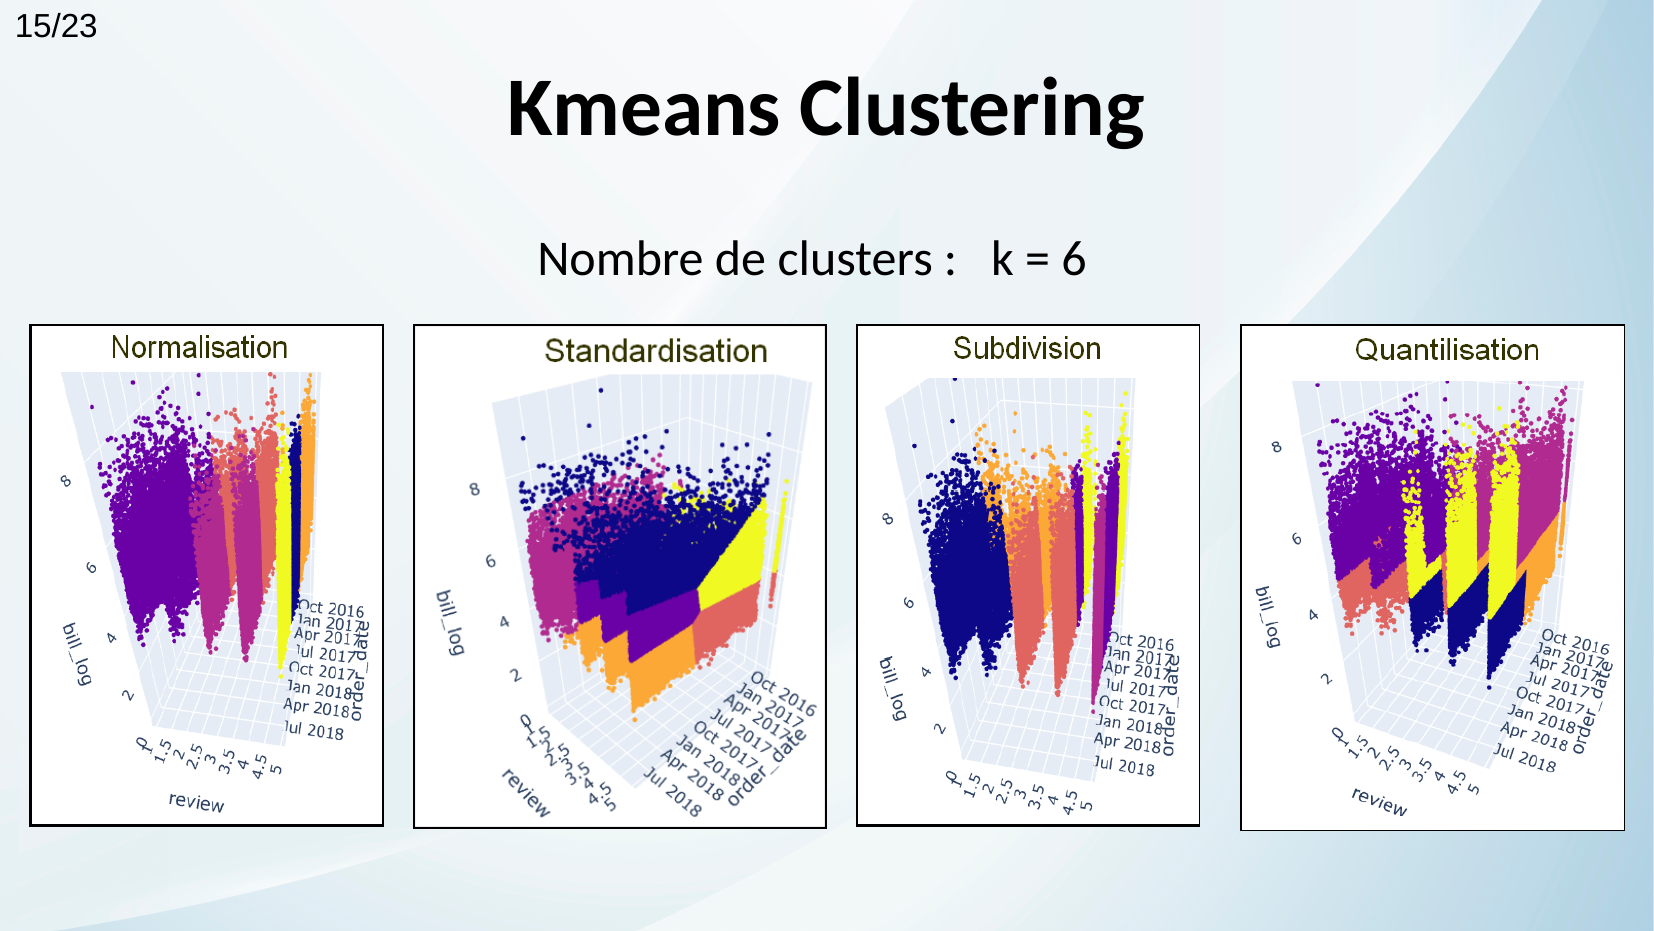

15/23
# Kmeans Clustering
Nombre de clusters : k = 6